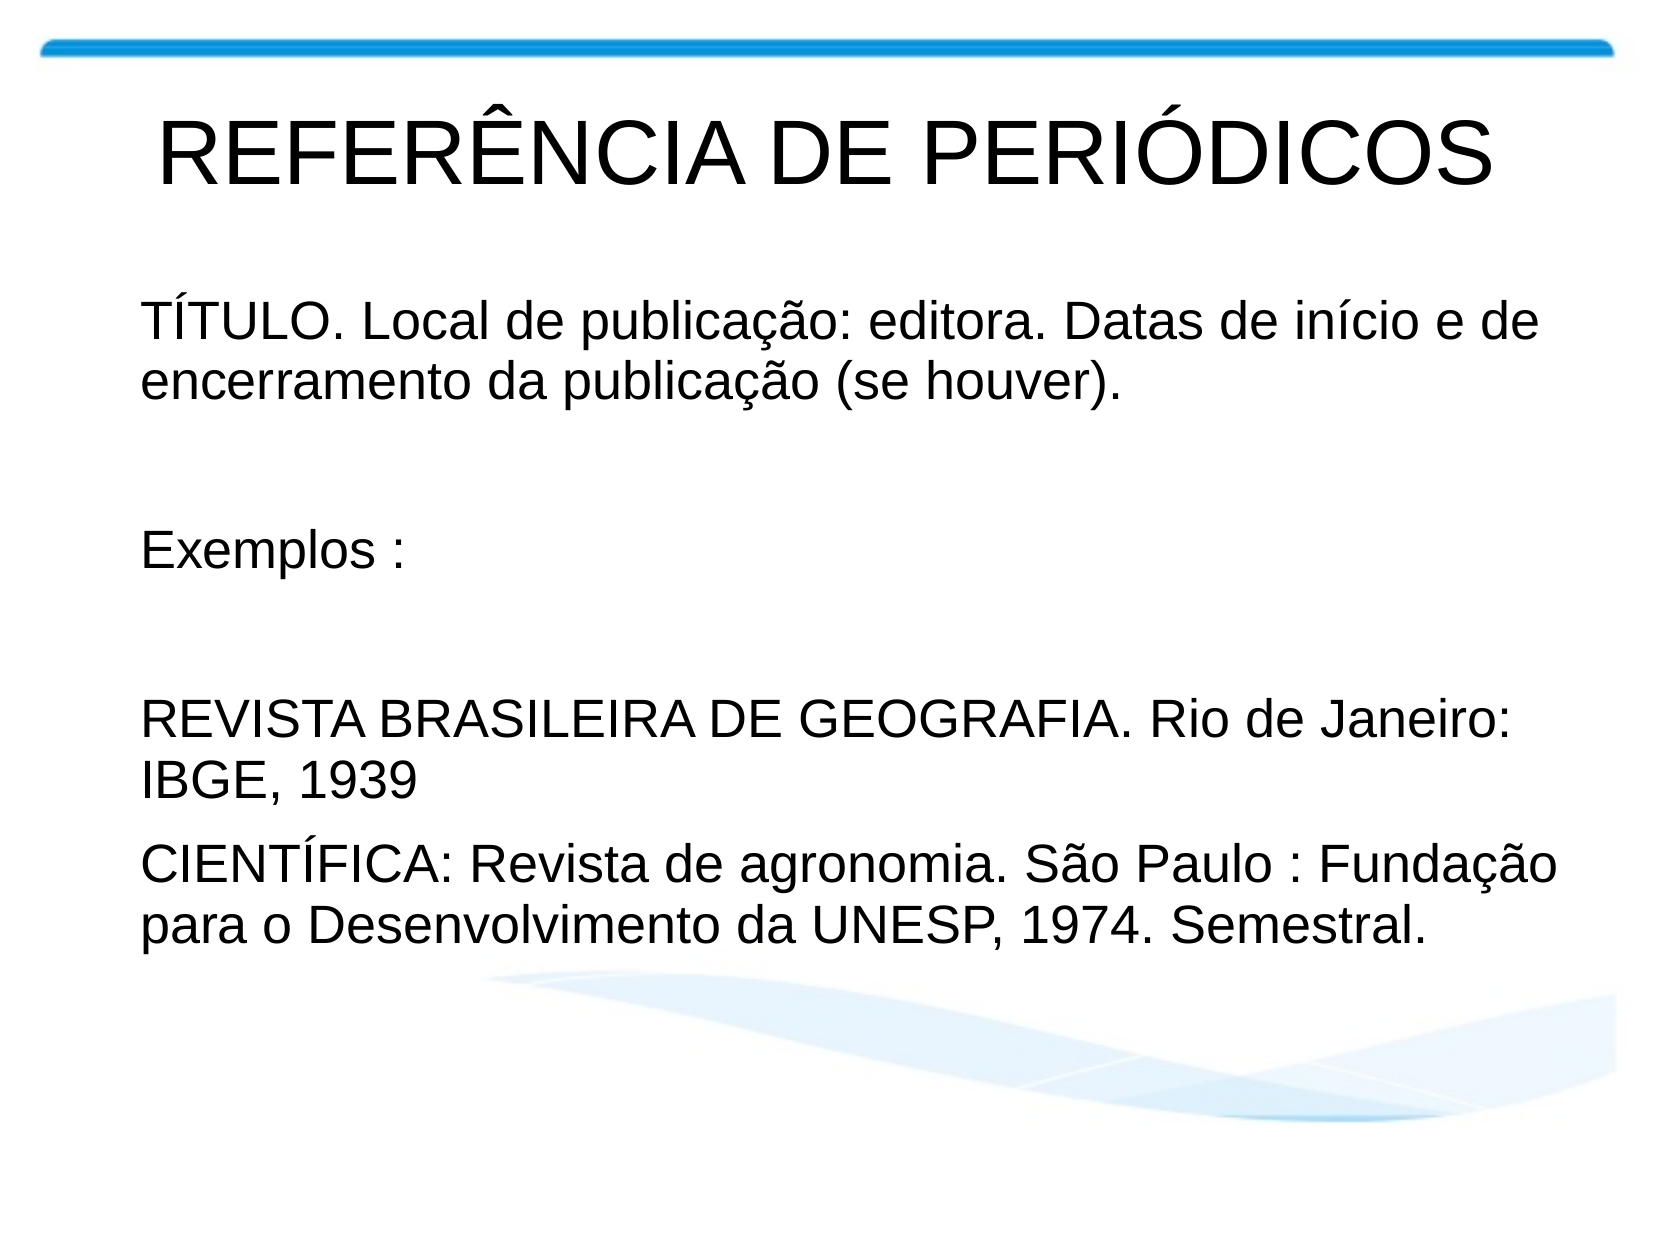

# REFERÊNCIA DE PERIÓDICOS
TÍTULO. Local de publicação: editora. Datas de início e de encerramento da publicação (se houver).
Exemplos :
REVISTA BRASILEIRA DE GEOGRAFIA. Rio de Janeiro: IBGE, 1939
CIENTÍFICA: Revista de agronomia. São Paulo : Fundação para o Desenvolvimento da UNESP, 1974. Semestral.